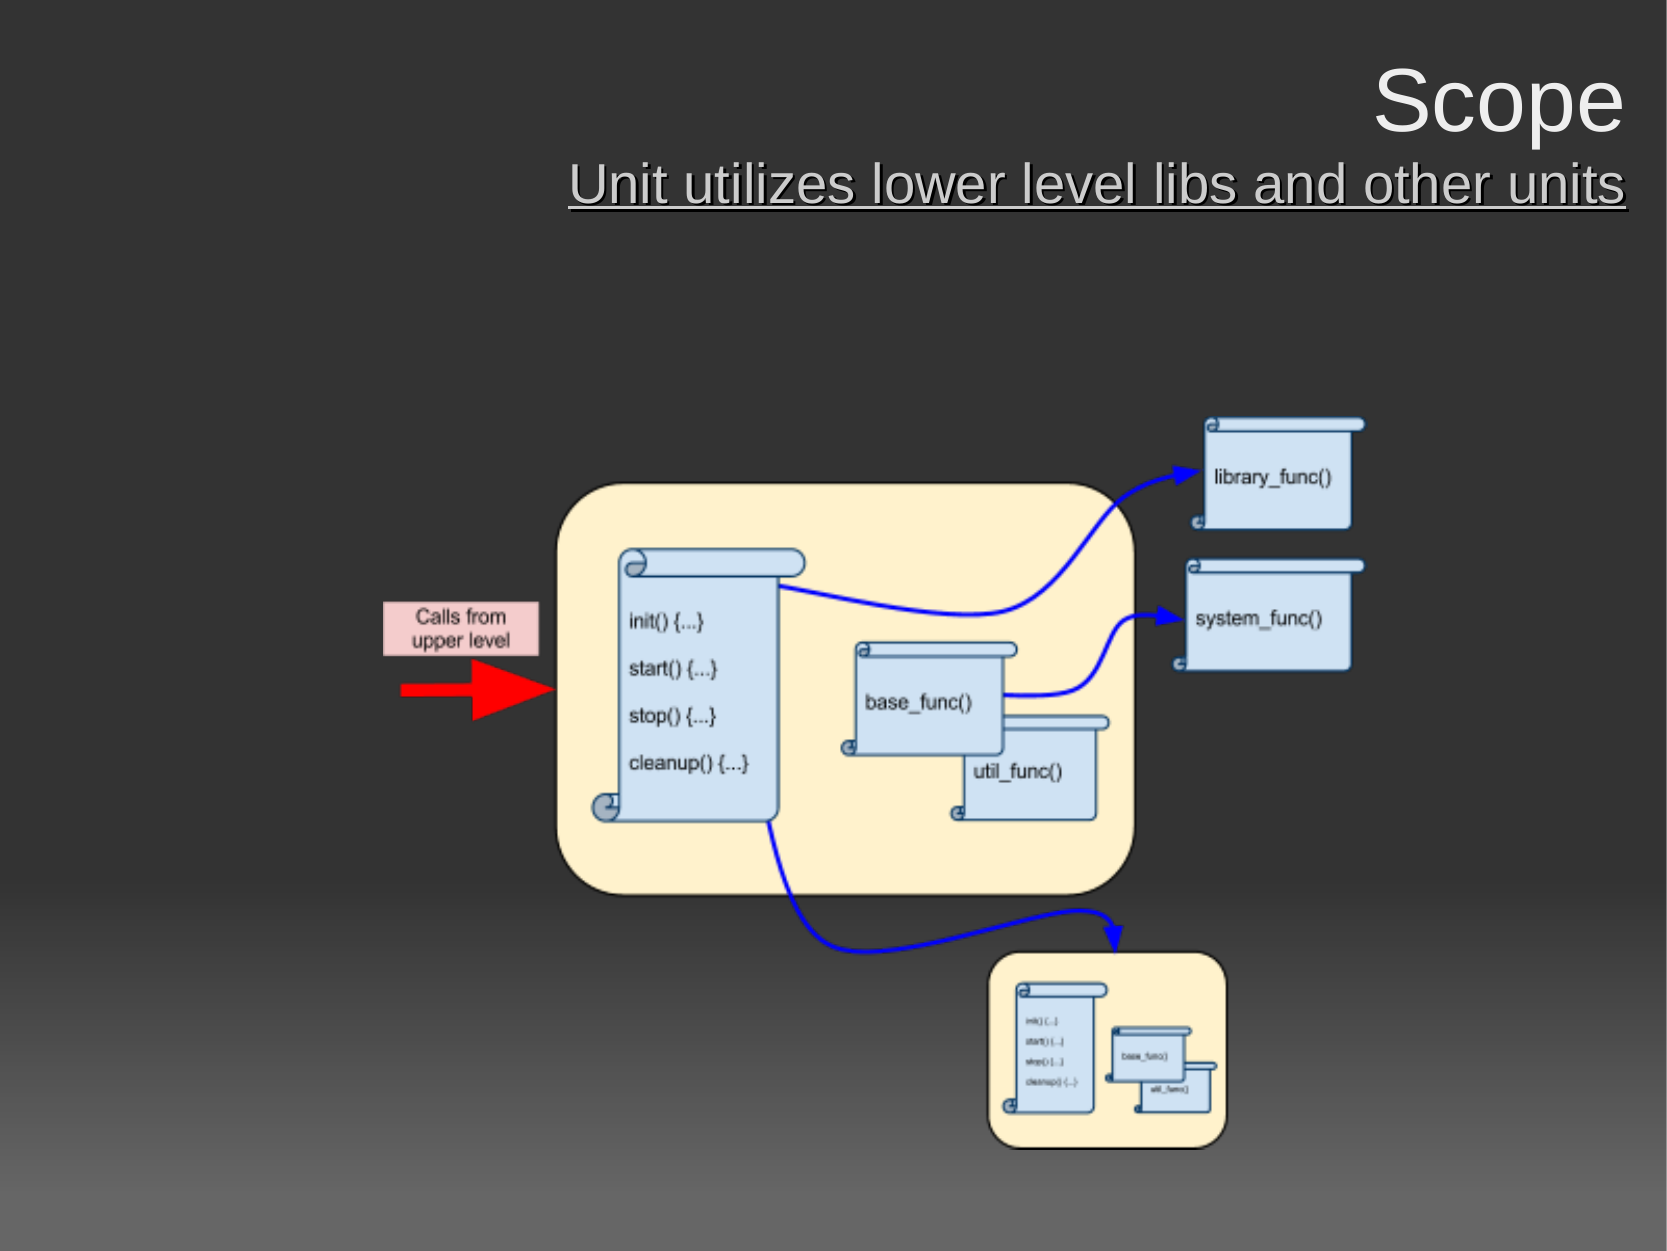

# Scope Unit utilizes lower level libs and other units